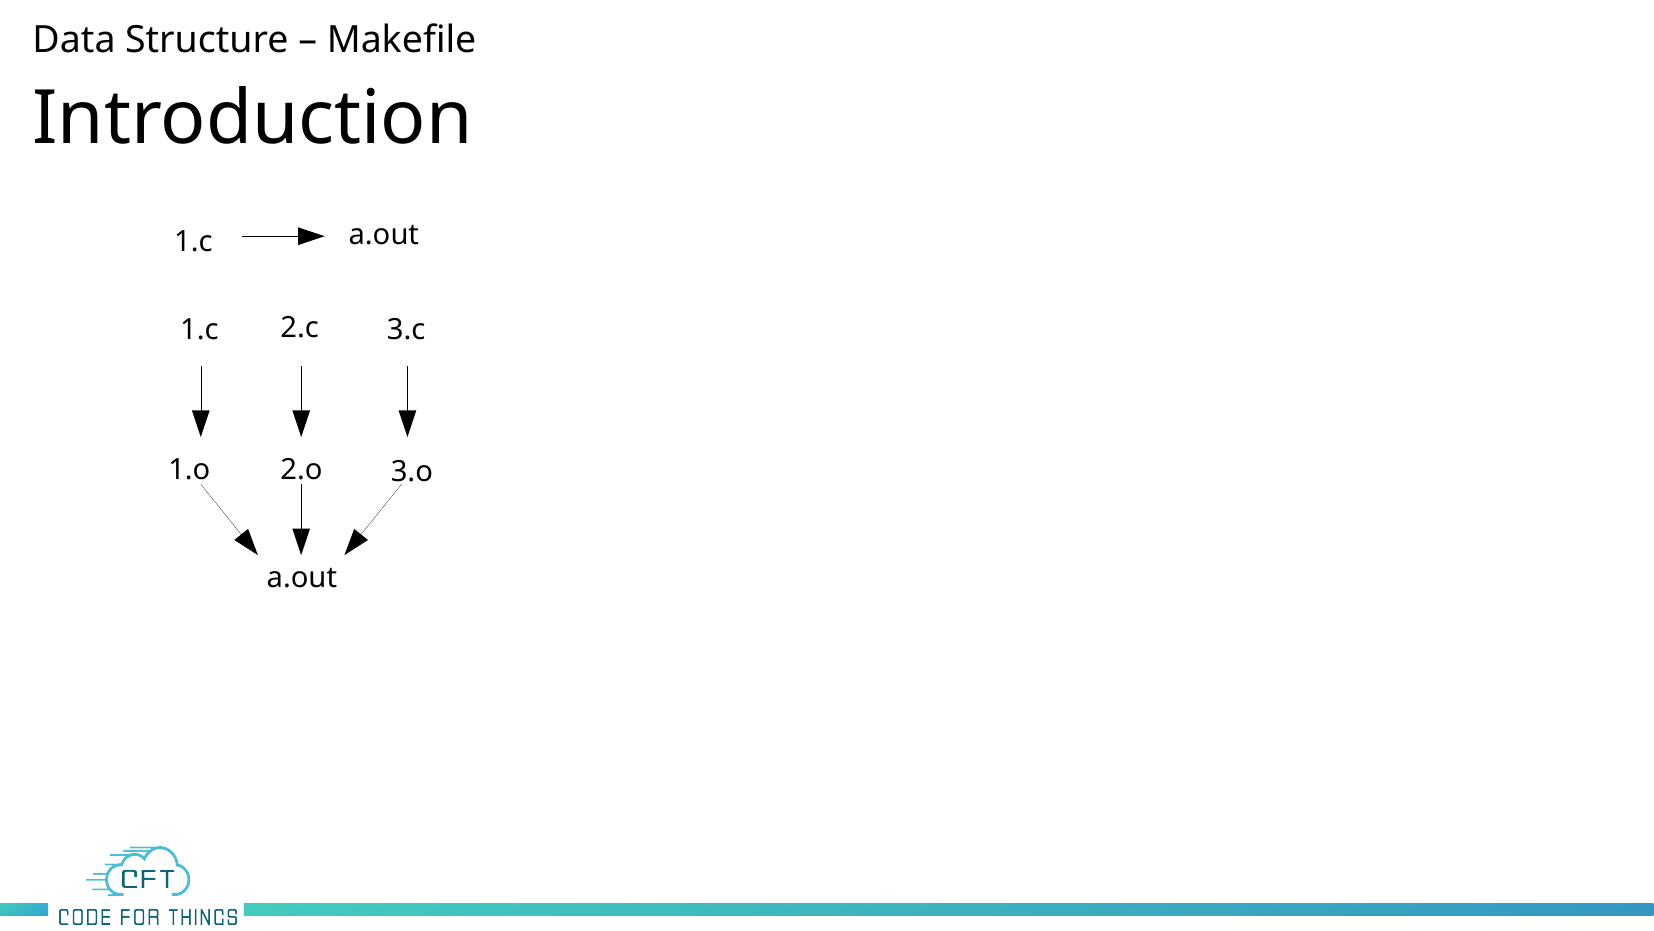

# Data Structure – Makefile Introduction
a.out
1.c
2.c
1.c
3.c
1.o
2.o
3.o
a.out